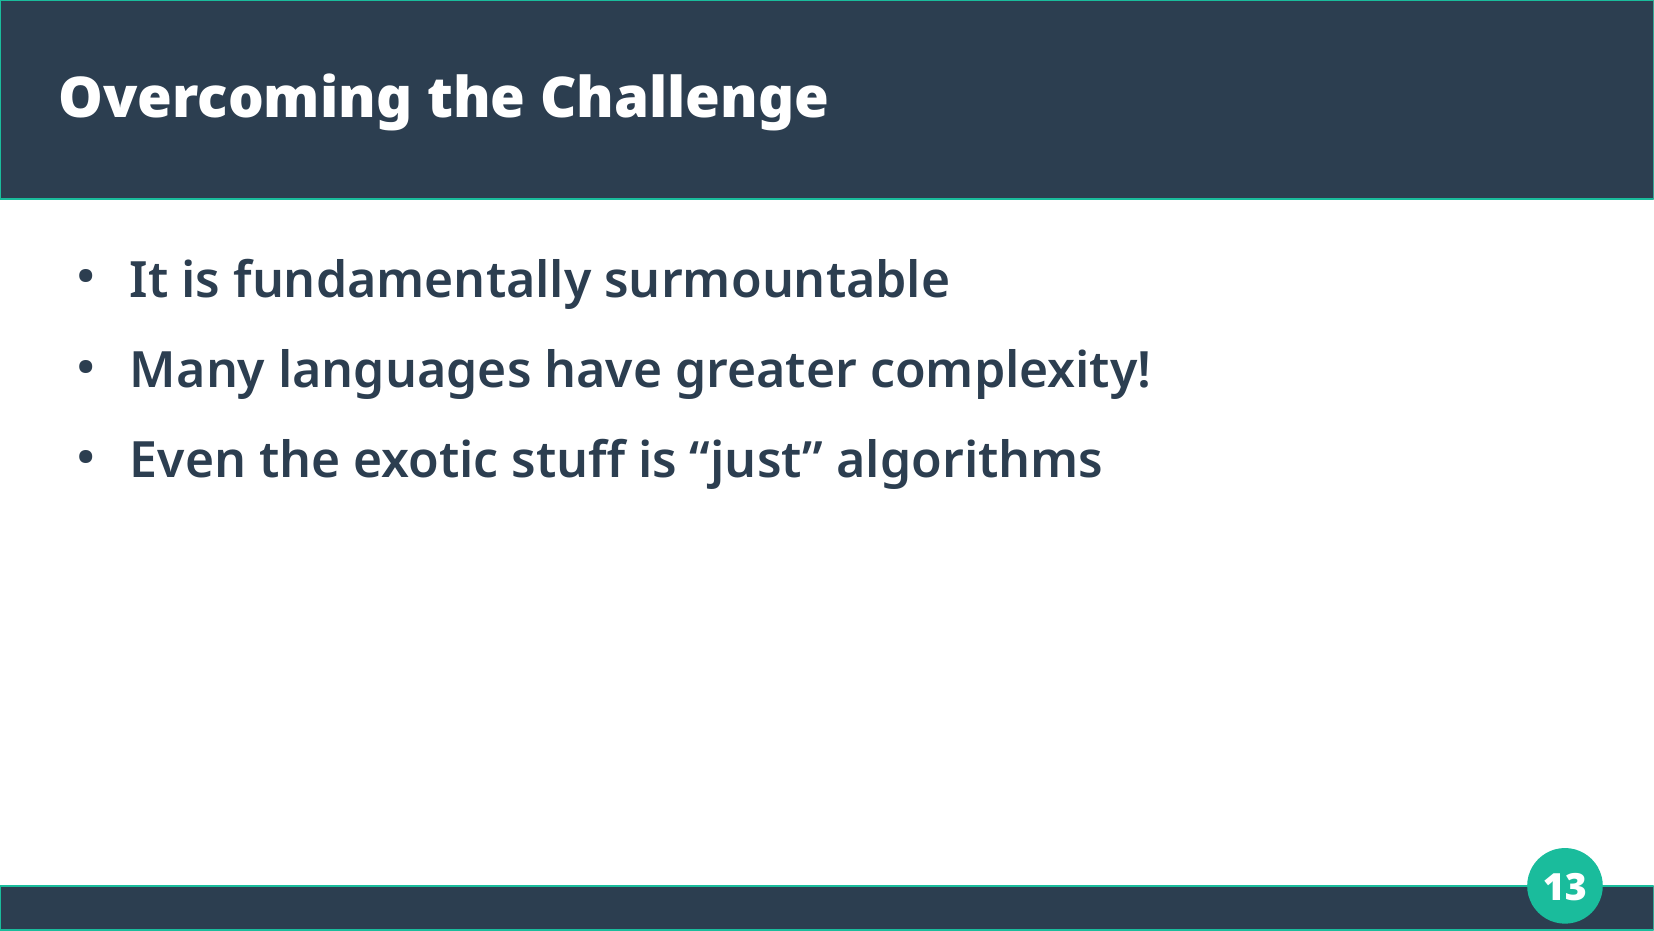

# Overcoming the Challenge
It is fundamentally surmountable
Many languages have greater complexity!
Even the exotic stuff is “just” algorithms
13